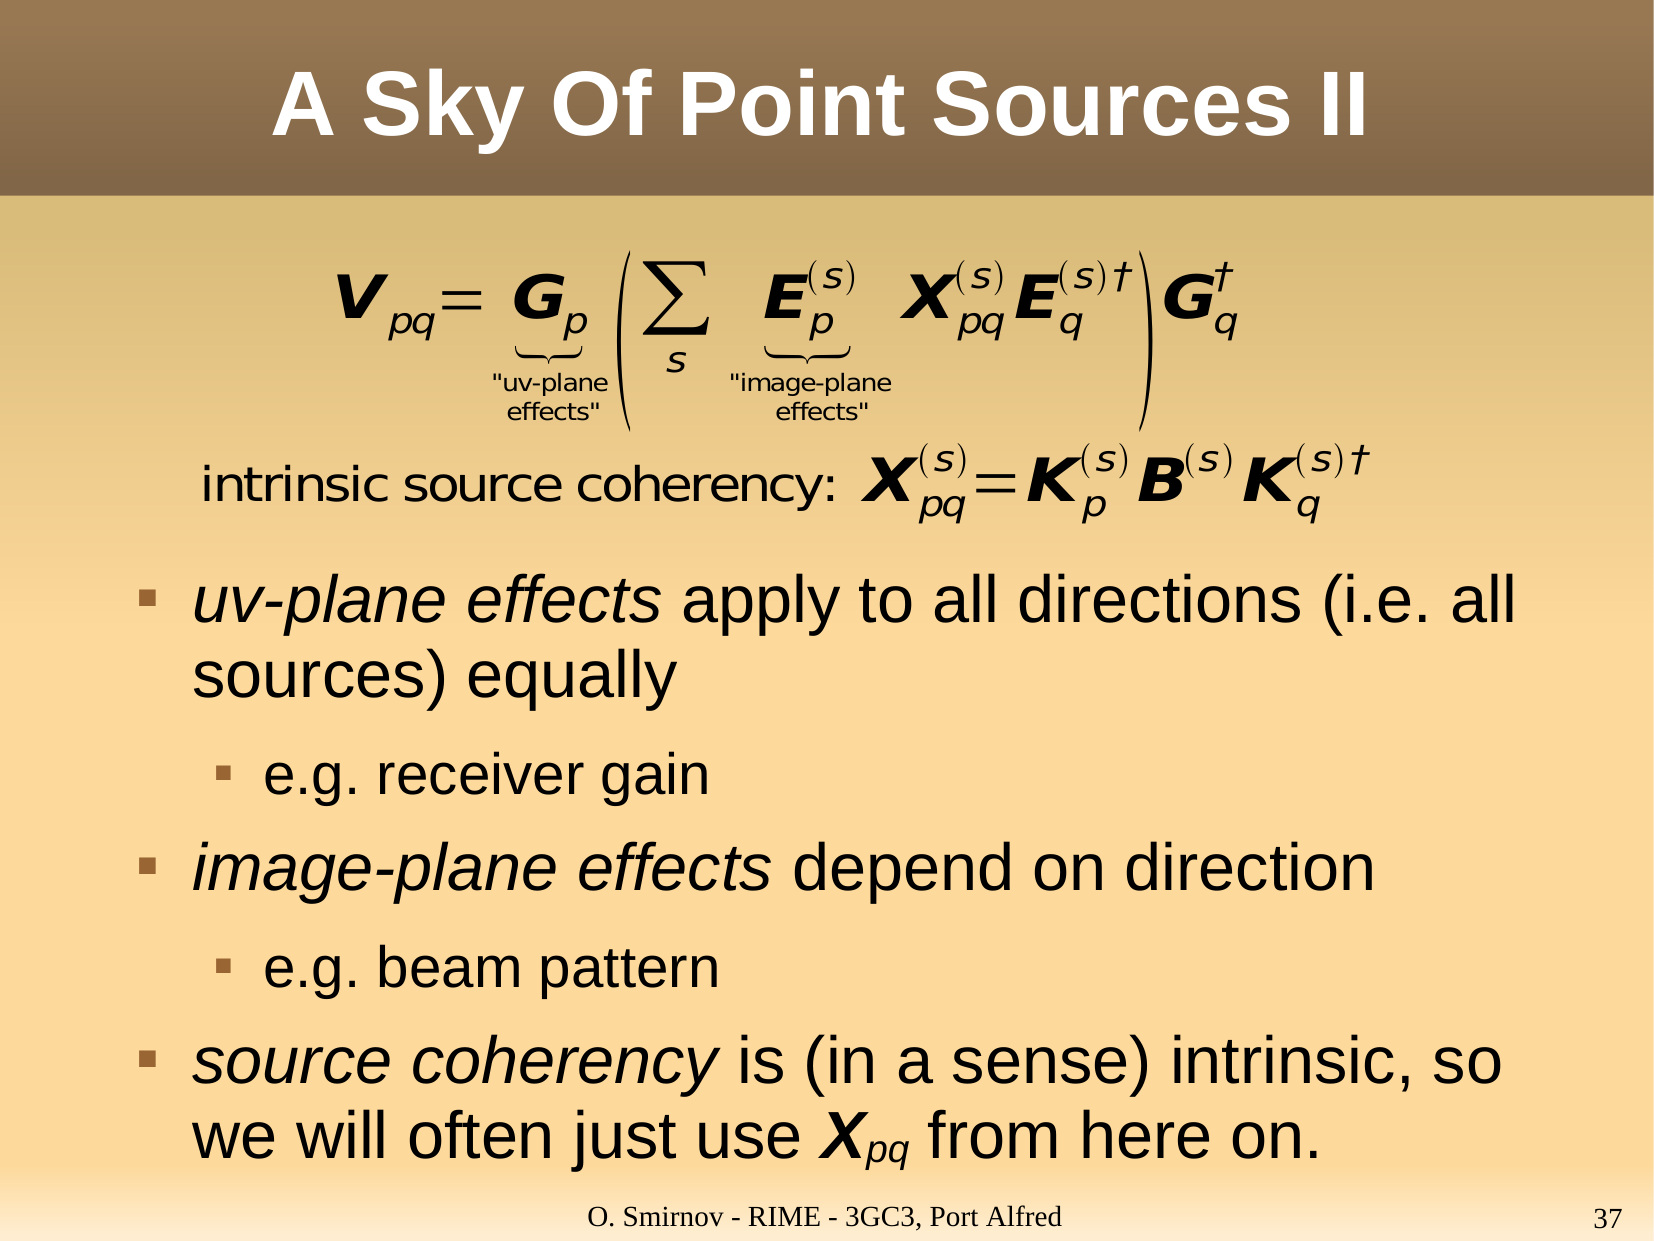

# A Sky Of Point Sources II
uv-plane effects apply to all directions (i.e. all sources) equally
e.g. receiver gain
image-plane effects depend on direction
e.g. beam pattern
source coherency is (in a sense) intrinsic, so we will often just use Xpq from here on.
O. Smirnov - RIME - 3GC3, Port Alfred
37